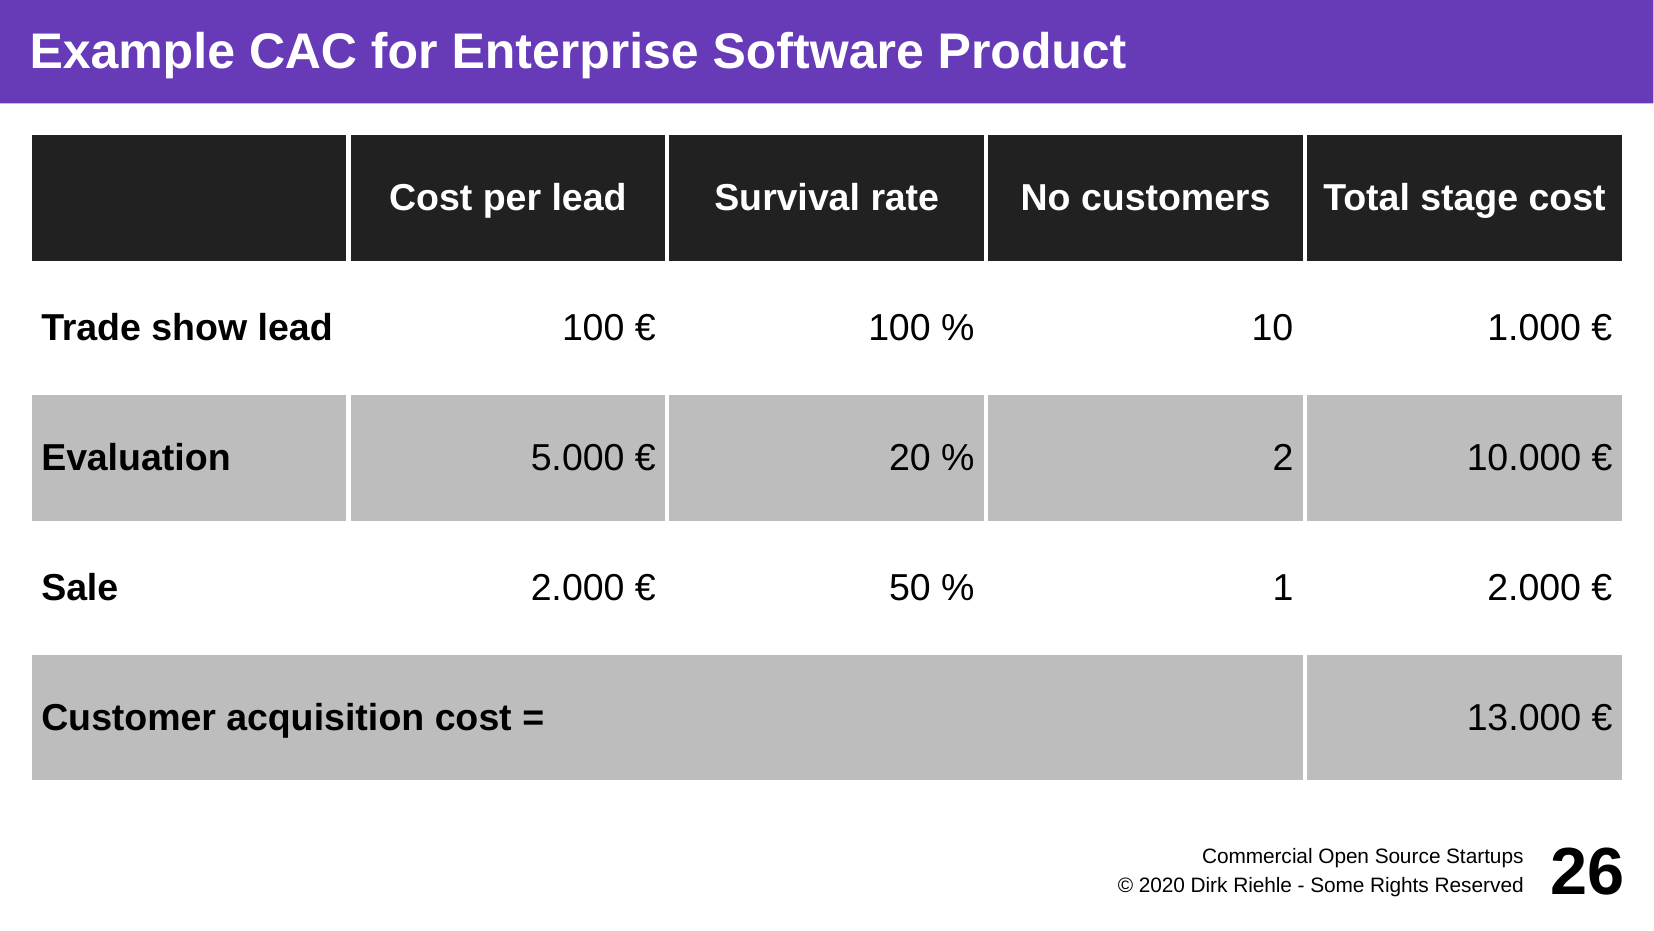

# Example CAC for Enterprise Software Product
| | Cost per lead | Survival rate | No customers | Total stage cost |
| --- | --- | --- | --- | --- |
| Trade show lead | 100 € | 100 % | 10 | 1.000 € |
| Evaluation | 5.000 € | 20 % | 2 | 10.000 € |
| Sale | 2.000 € | 50 % | 1 | 2.000 € |
| Customer acquisition cost = | | | | 13.000 € |
Commercial Open Source Startups
26
© 2020 Dirk Riehle - Some Rights Reserved